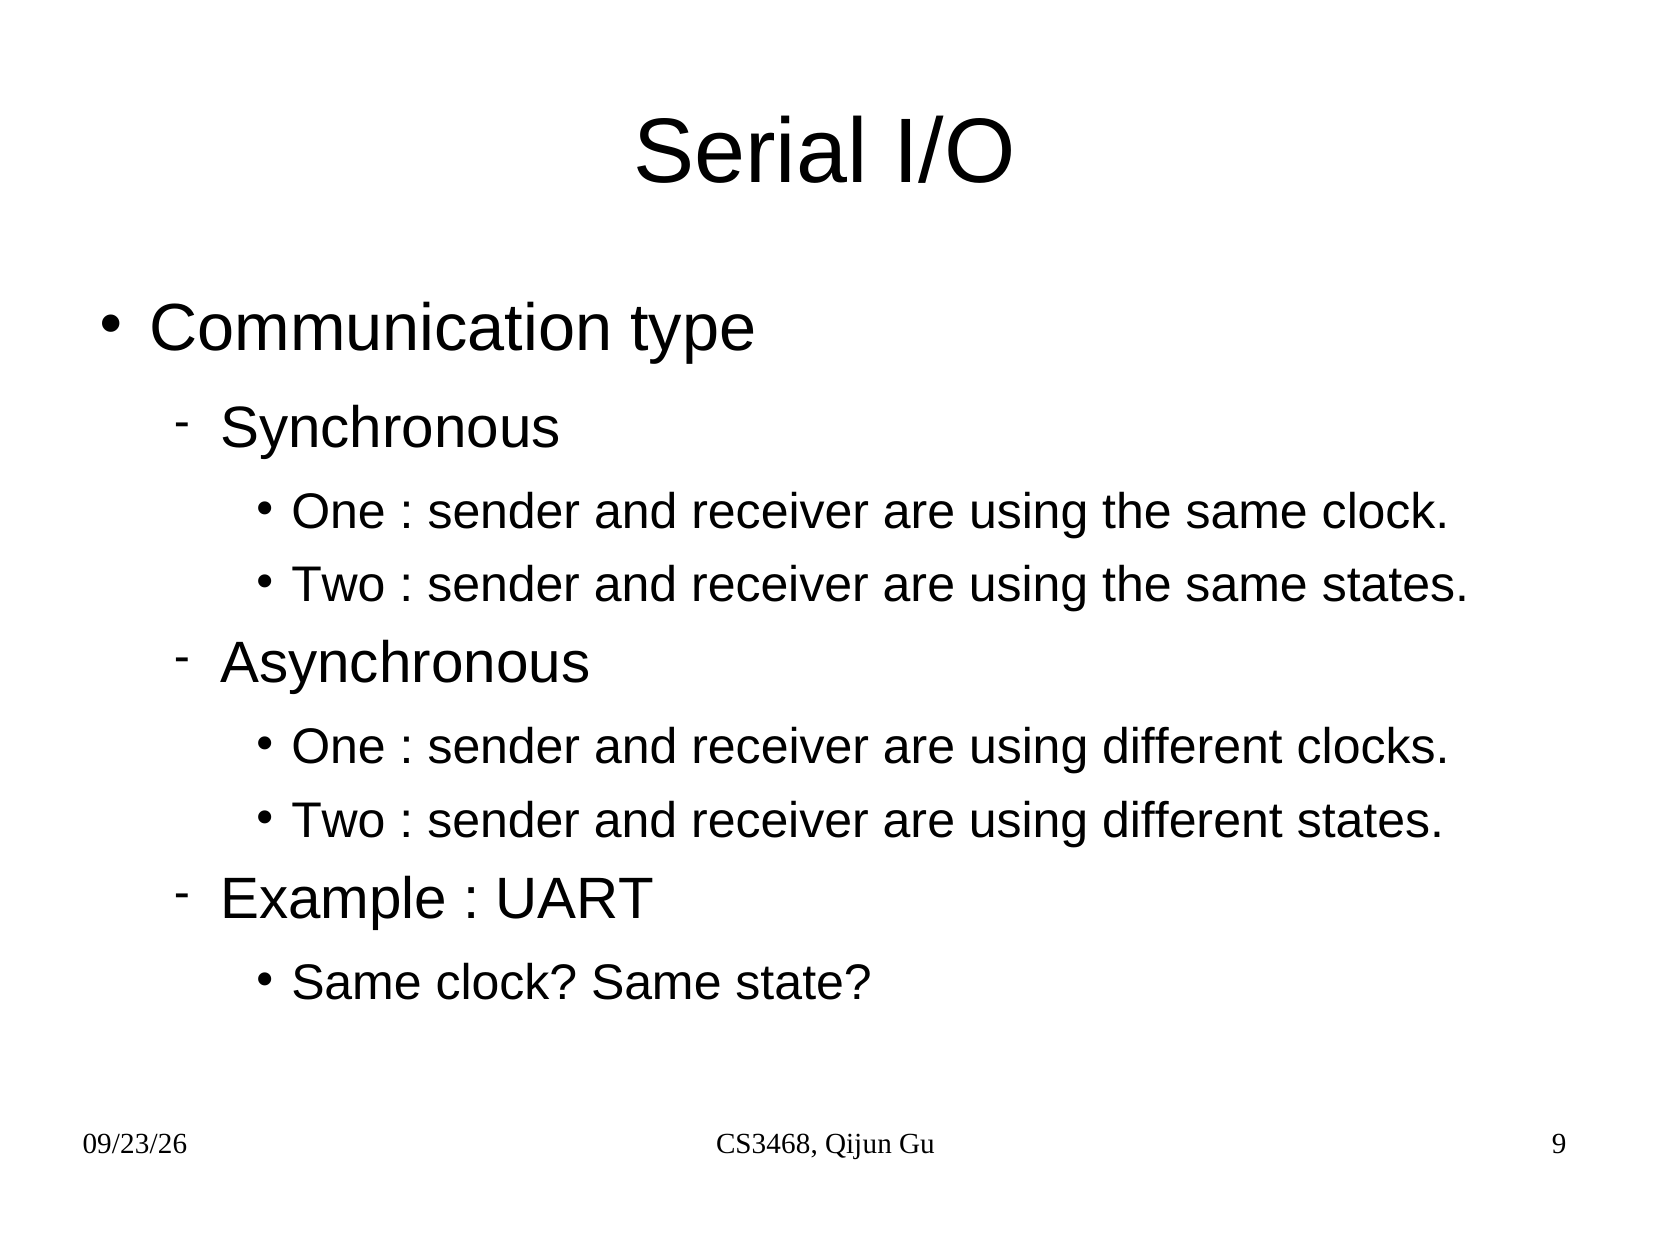

# Serial I/O
Communication type
Synchronous
One : sender and receiver are using the same clock.
Two : sender and receiver are using the same states.
Asynchronous
One : sender and receiver are using different clocks.
Two : sender and receiver are using different states.
Example : UART
Same clock? Same state?
CS3468, Qijun Gu
9